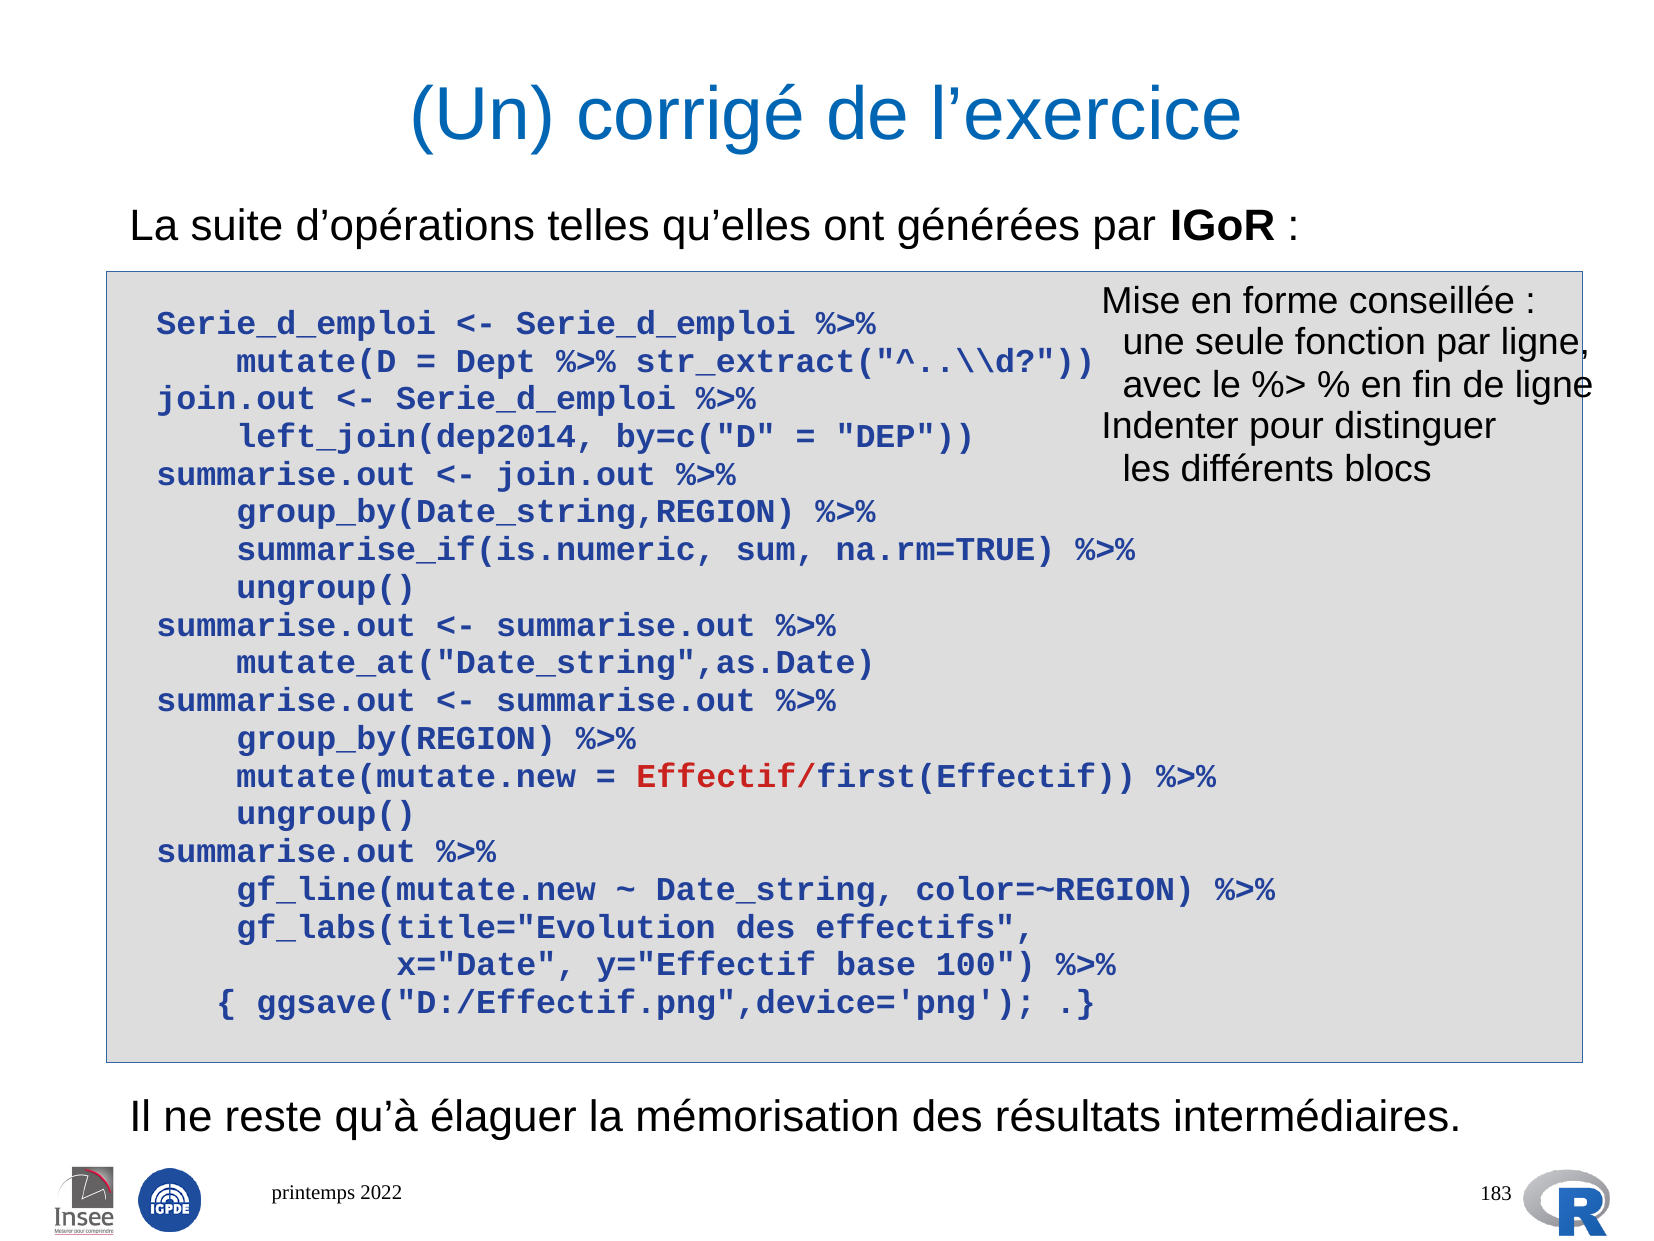

(Un) corrigé de l’exercice
# La suite d’opérations telles qu’elles ont générées par IGoR :
Il ne reste qu’à élaguer la mémorisation des résultats intermédiaires.
Serie_d_emploi <- Serie_d_emploi %>%
 mutate(D = Dept %>% str_extract("^..\\d?"))
join.out <- Serie_d_emploi %>%
 left_join(dep2014, by=c("D" = "DEP"))
summarise.out <- join.out %>%
 group_by(Date_string,REGION) %>%
 summarise_if(is.numeric, sum, na.rm=TRUE) %>%
 ungroup()
summarise.out <- summarise.out %>%
 mutate_at("Date_string",as.Date)
summarise.out <- summarise.out %>%
 group_by(REGION) %>%
 mutate(mutate.new = Effectif/first(Effectif)) %>%
 ungroup()
summarise.out %>%
 gf_line(mutate.new ~ Date_string, color=~REGION) %>%
 gf_labs(title="Evolution des effectifs",
 x="Date", y="Effectif base 100") %>%
 { ggsave("D:/Effectif.png",device='png'); .}
Mise en forme conseillée :
 une seule fonction par ligne,
 avec le %> % en fin de ligne
Indenter pour distinguer
 les différents blocs
printemps 2022
183